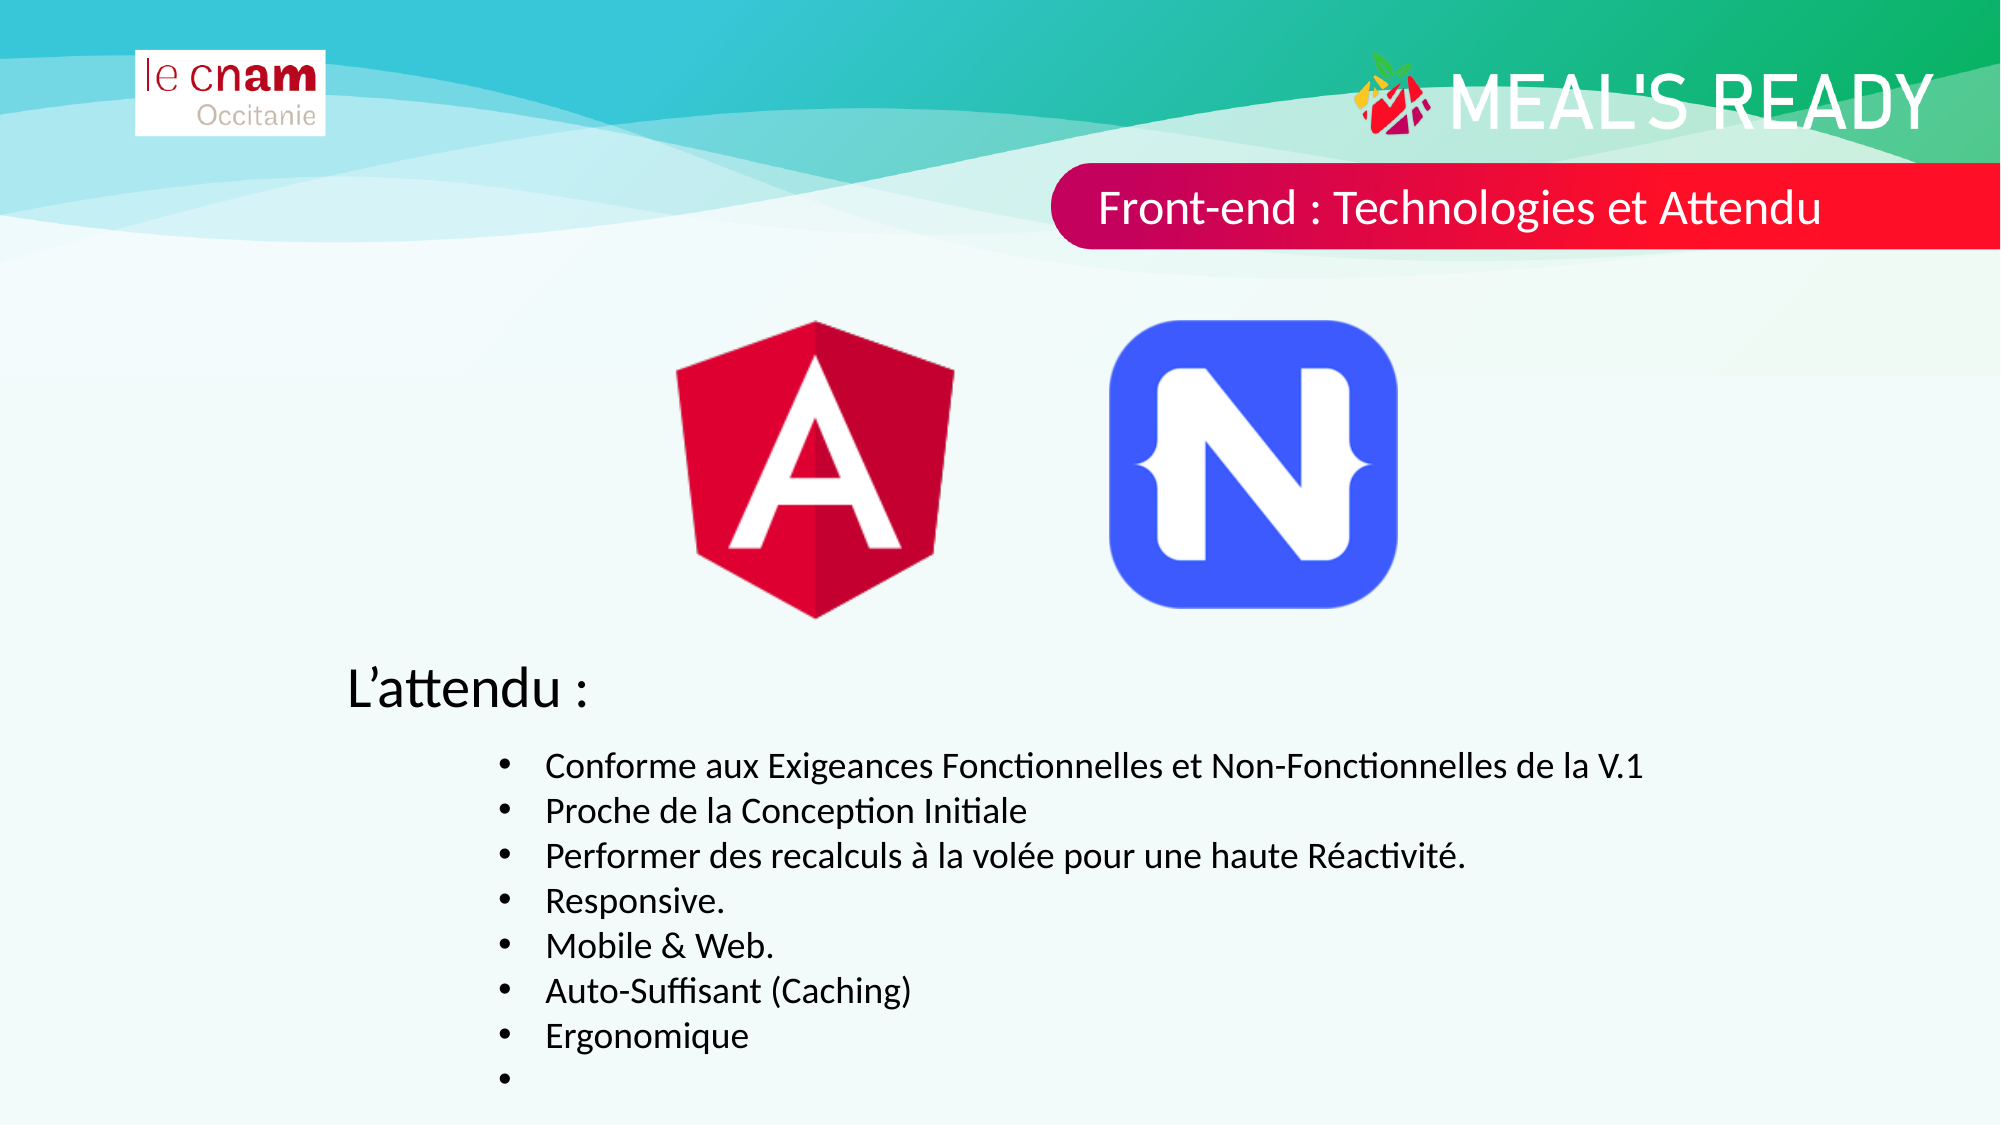

Front-end : Technologies et Attendu
L’attendu :
Conforme aux Exigeances Fonctionnelles et Non-Fonctionnelles de la V.1
Proche de la Conception Initiale
Performer des recalculs à la volée pour une haute Réactivité.
Responsive.
Mobile & Web.
Auto-Suffisant (Caching)
Ergonomique